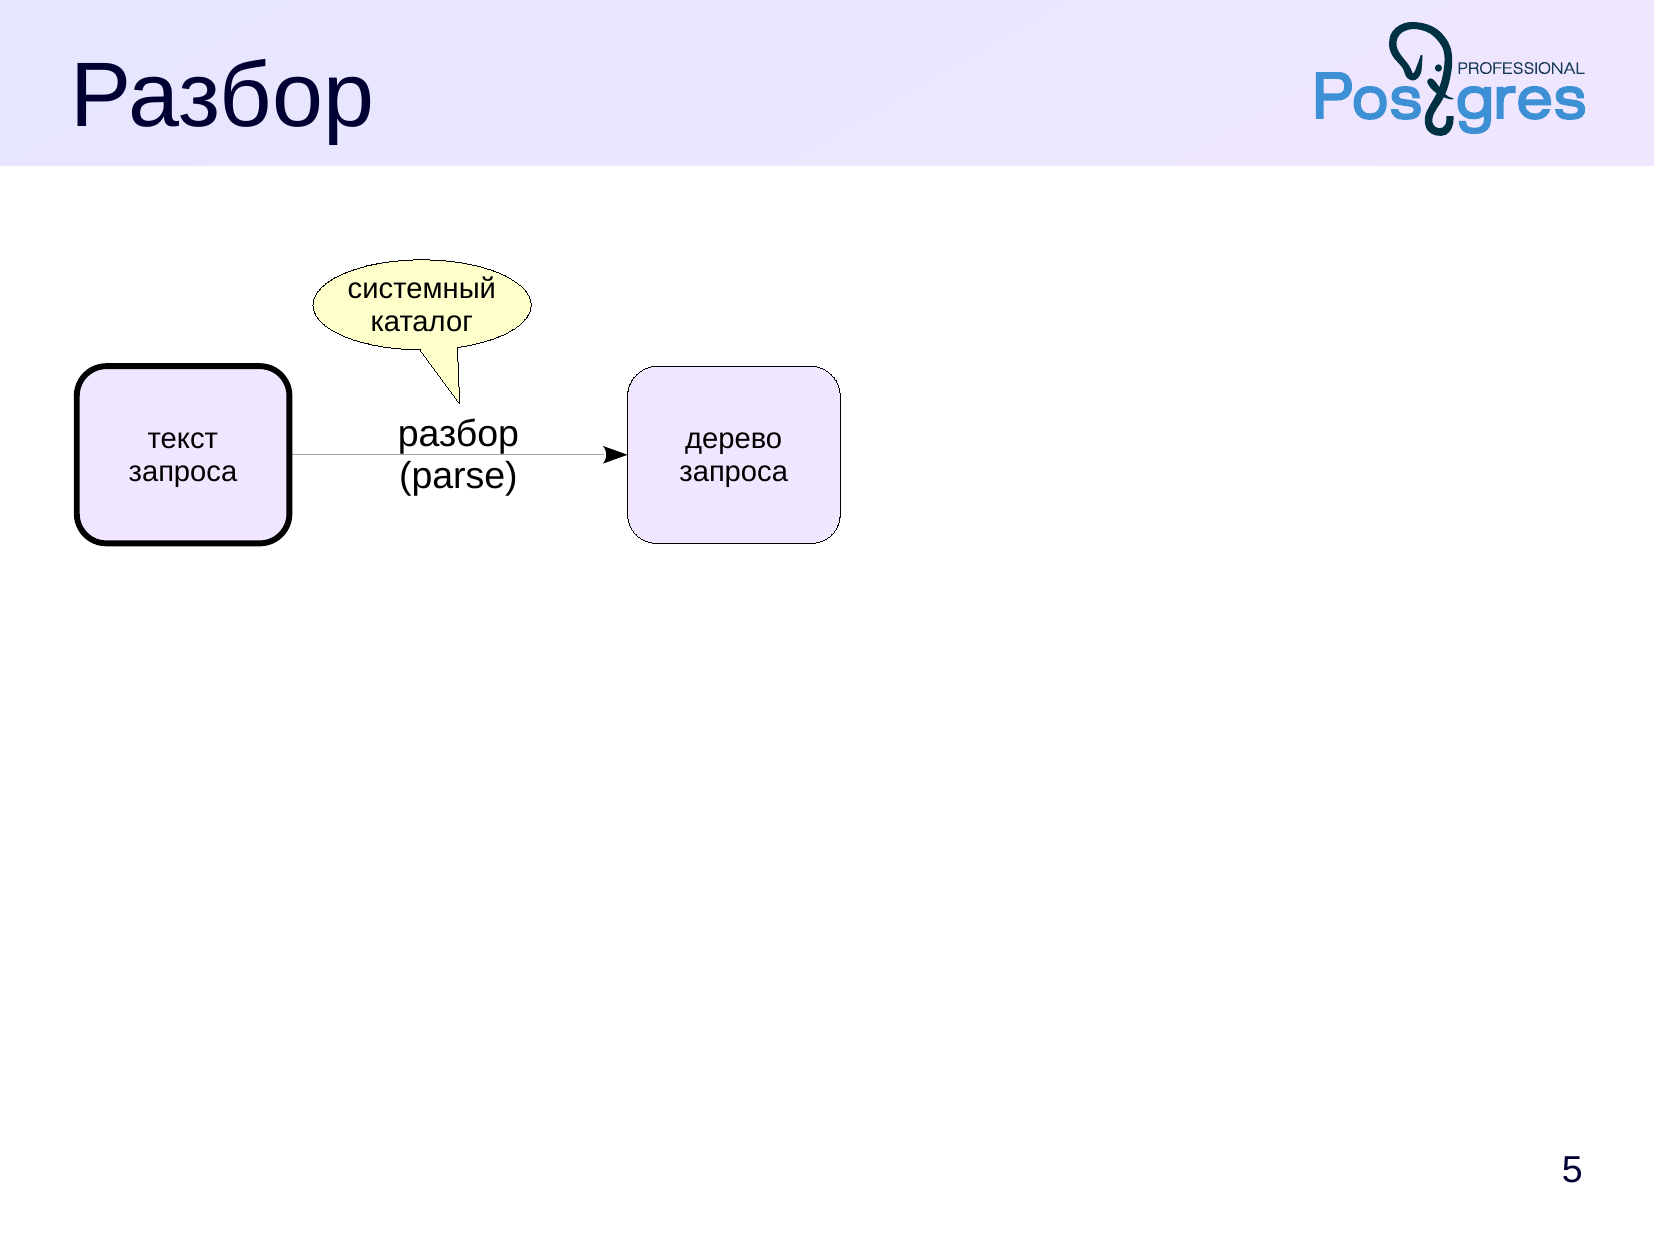

# Разбор
системный
каталог
текст
запроса
дерево
запроса